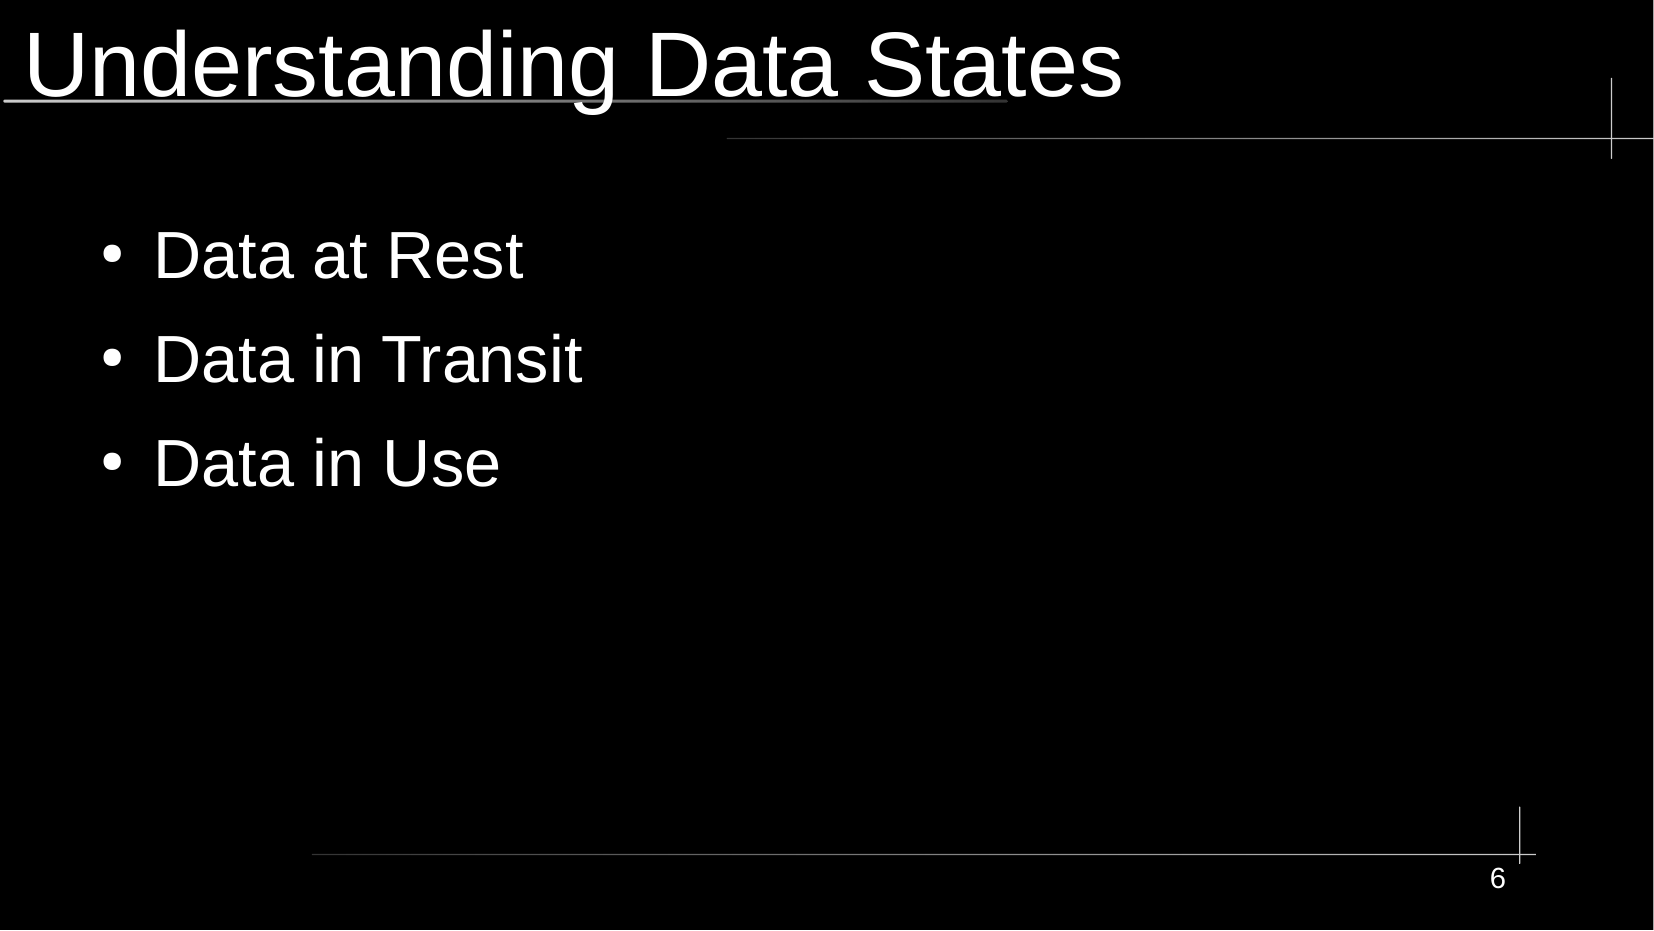

# Understanding Data States
Data at Rest
Data in Transit
Data in Use
6